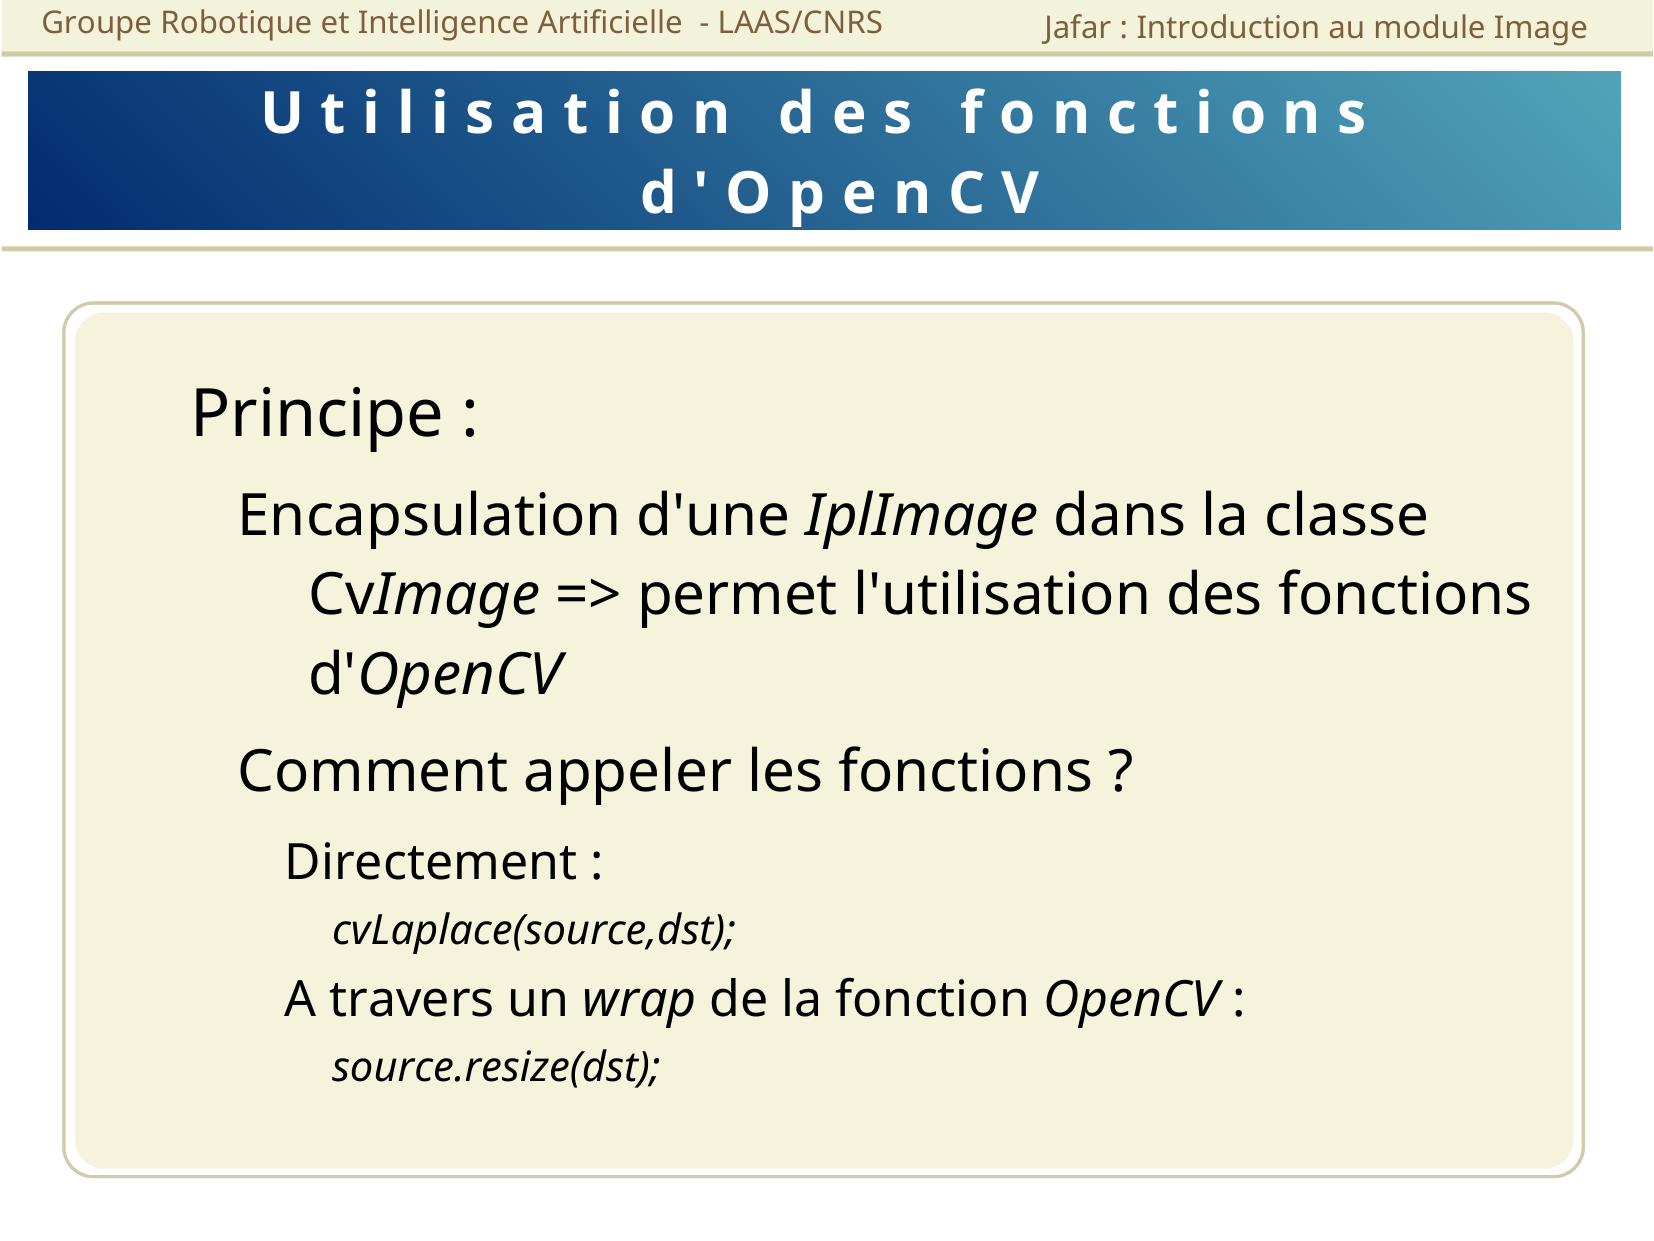

# Utilisation des fonctions d'OpenCV
Principe :
Encapsulation d'une IplImage dans la classe CvImage => permet l'utilisation des fonctions d'OpenCV
Comment appeler les fonctions ?
Directement :
cvLaplace(source,dst);
A travers un wrap de la fonction OpenCV :
source.resize(dst);